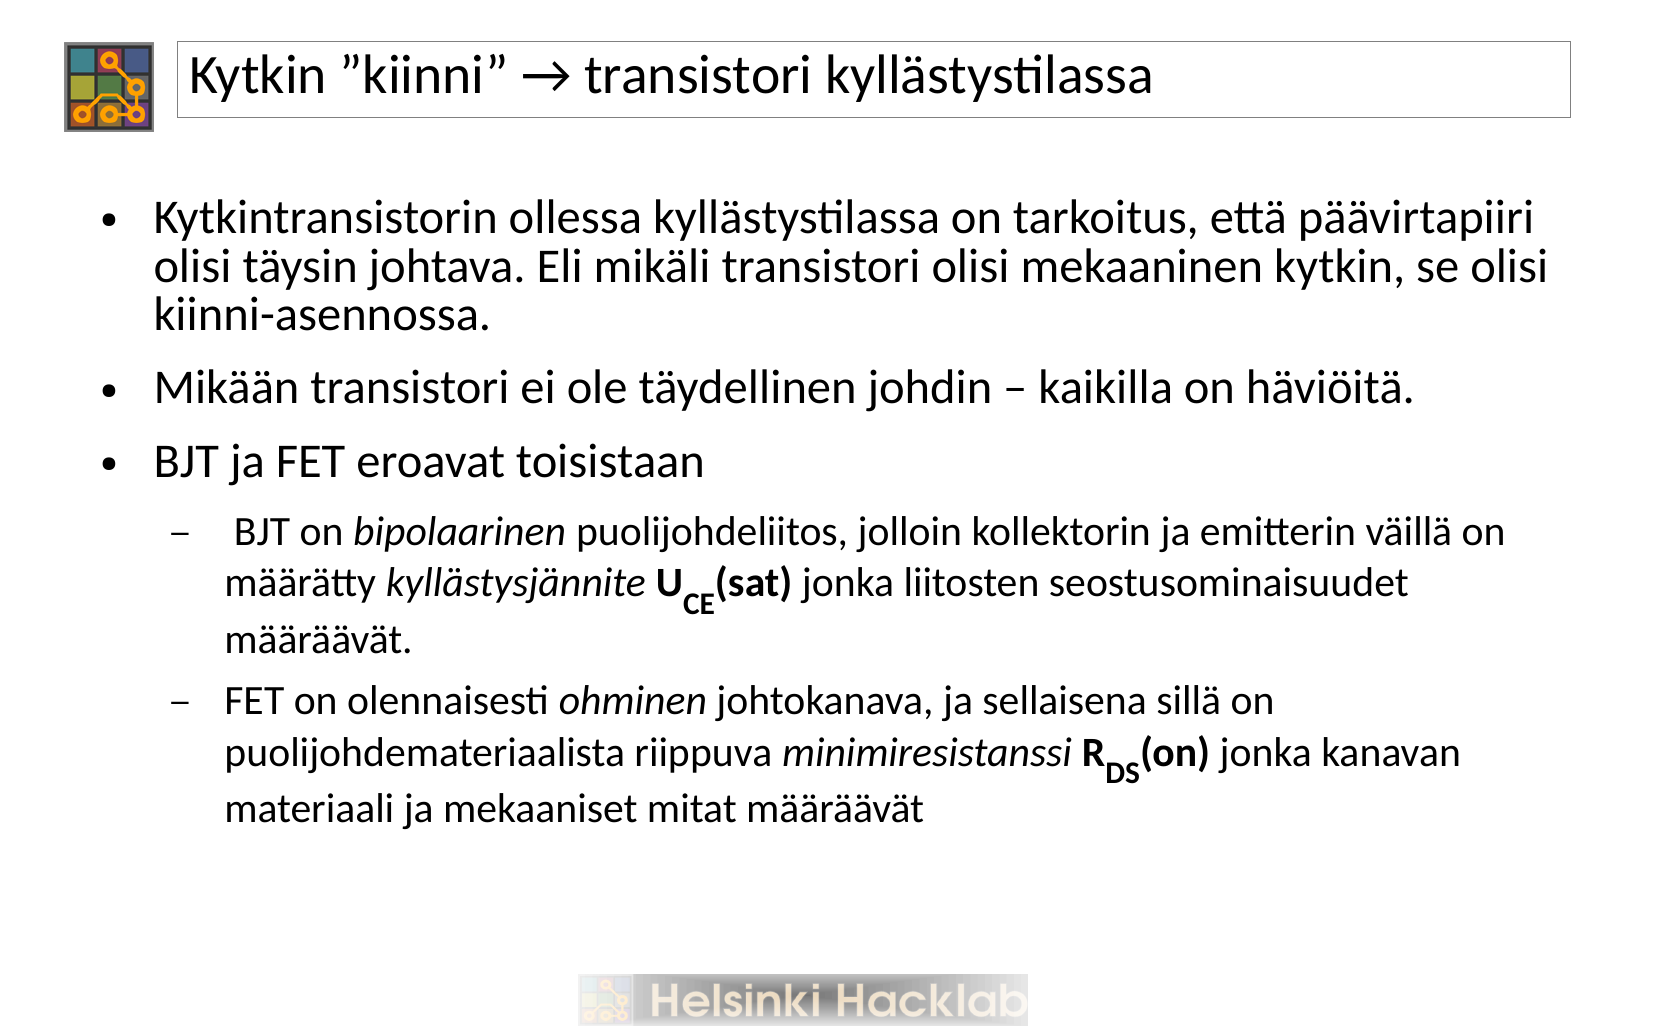

# Kytkin ”kiinni” → transistori kyllästystilassa
Kytkintransistorin ollessa kyllästystilassa on tarkoitus, että päävirtapiiri olisi täysin johtava. Eli mikäli transistori olisi mekaaninen kytkin, se olisi kiinni-asennossa.
Mikään transistori ei ole täydellinen johdin – kaikilla on häviöitä.
BJT ja FET eroavat toisistaan
 BJT on bipolaarinen puolijohdeliitos, jolloin kollektorin ja emitterin väillä on määrätty kyllästysjännite UCE(sat) jonka liitosten seostusominaisuudet määräävät.
FET on olennaisesti ohminen johtokanava, ja sellaisena sillä on puolijohdemateriaalista riippuva minimiresistanssi RDS(on) jonka kanavan materiaali ja mekaaniset mitat määräävät